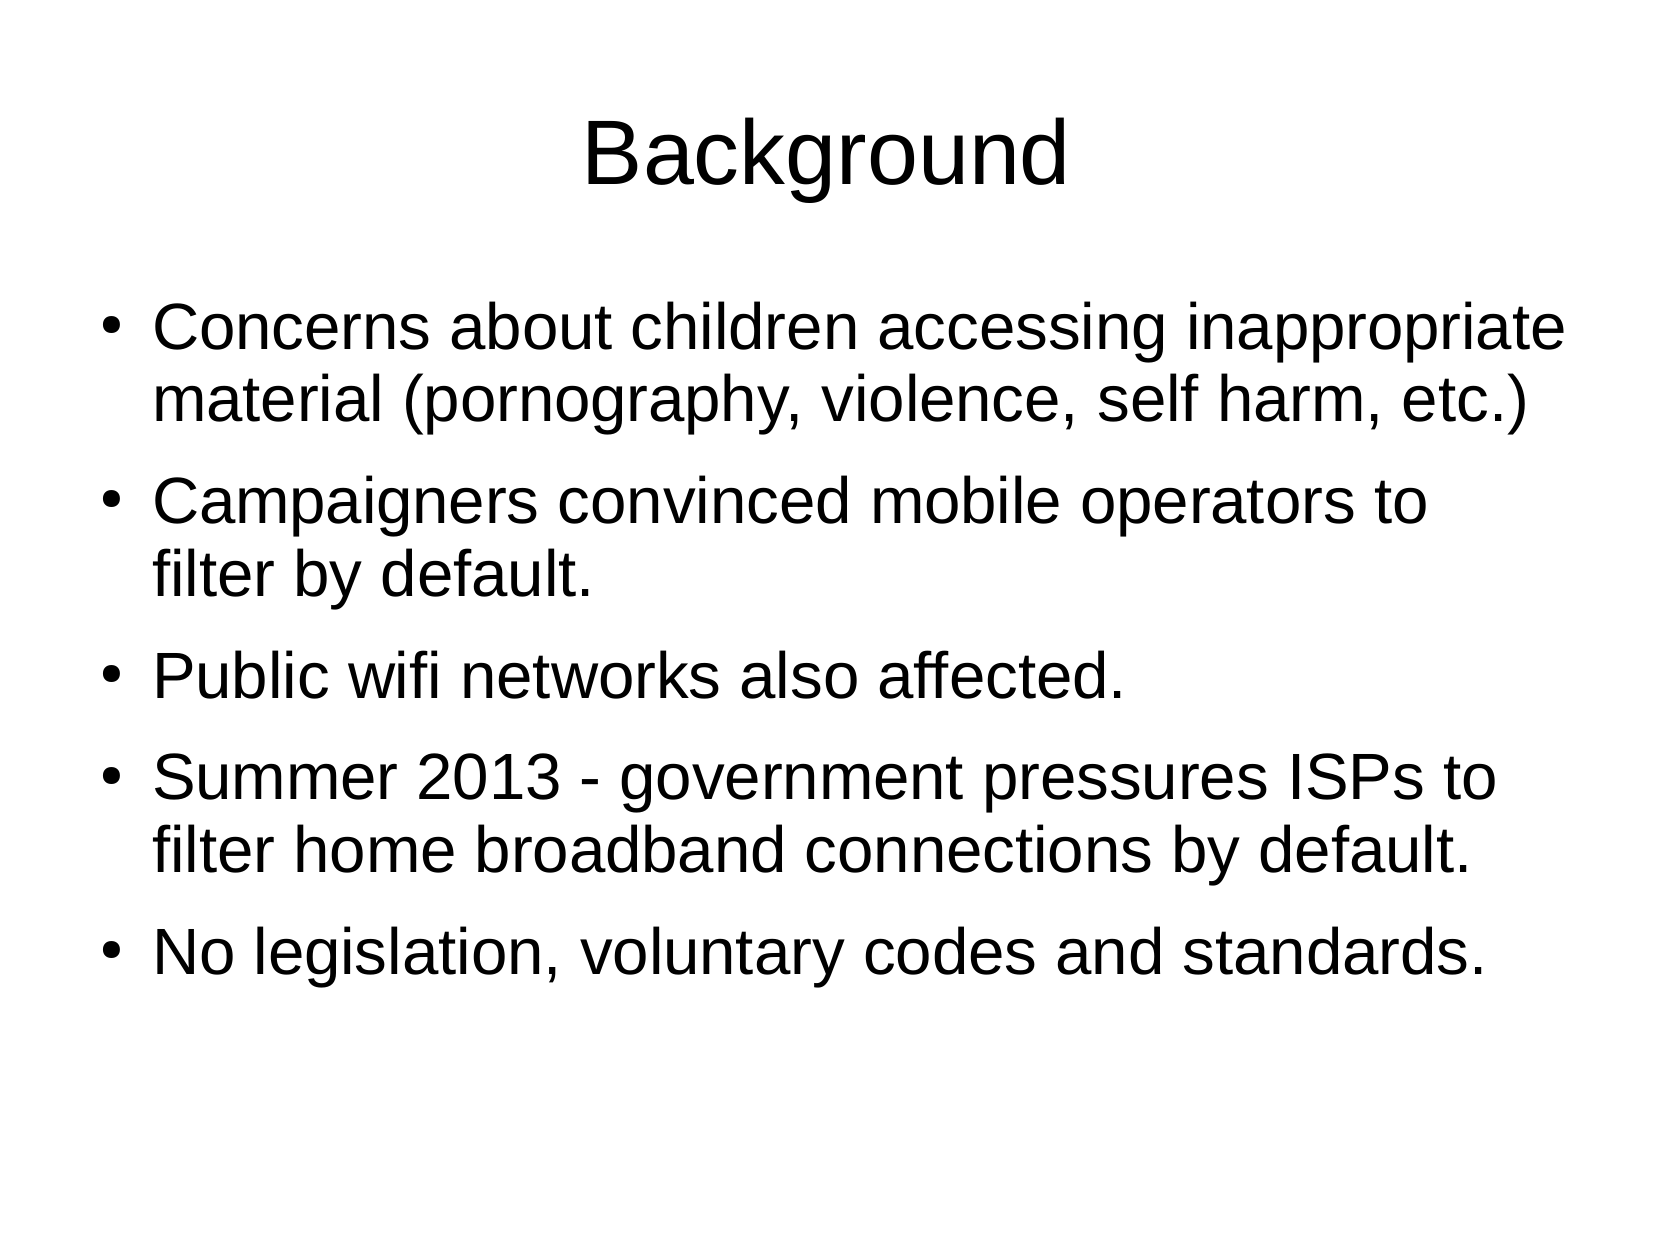

# Background
Concerns about children accessing inappropriate material (pornography, violence, self harm, etc.)
Campaigners convinced mobile operators to filter by default.
Public wifi networks also affected.
Summer 2013 - government pressures ISPs to filter home broadband connections by default.
No legislation, voluntary codes and standards.